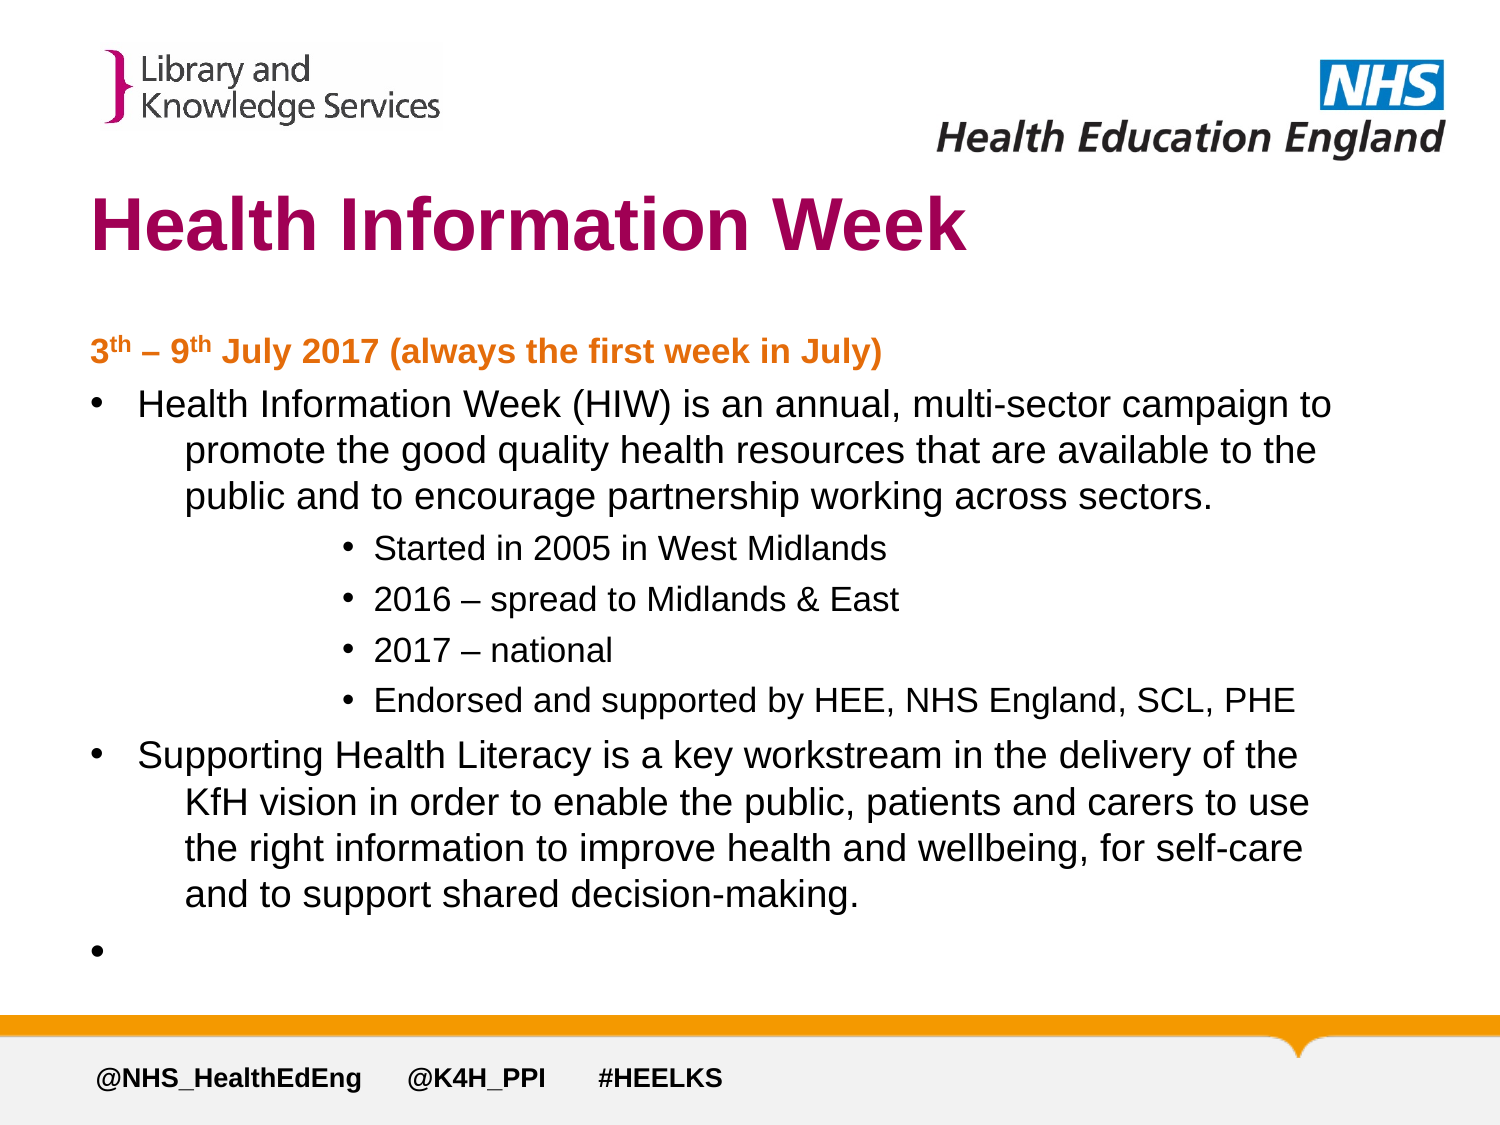

# Health Information Week
3th – 9th July 2017 (always the first week in July)
Health Information Week (HIW) is an annual, multi-sector campaign to promote the good quality health resources that are available to the public and to encourage partnership working across sectors.
Started in 2005 in West Midlands
2016 – spread to Midlands & East
2017 – national
Endorsed and supported by HEE, NHS England, SCL, PHE
Supporting Health Literacy is a key workstream in the delivery of the KfH vision in order to enable the public, patients and carers to use the right information to improve health and wellbeing, for self-care and to support shared decision-making.
@NHS_HealthEdEng @K4H_PPI #HEELKS